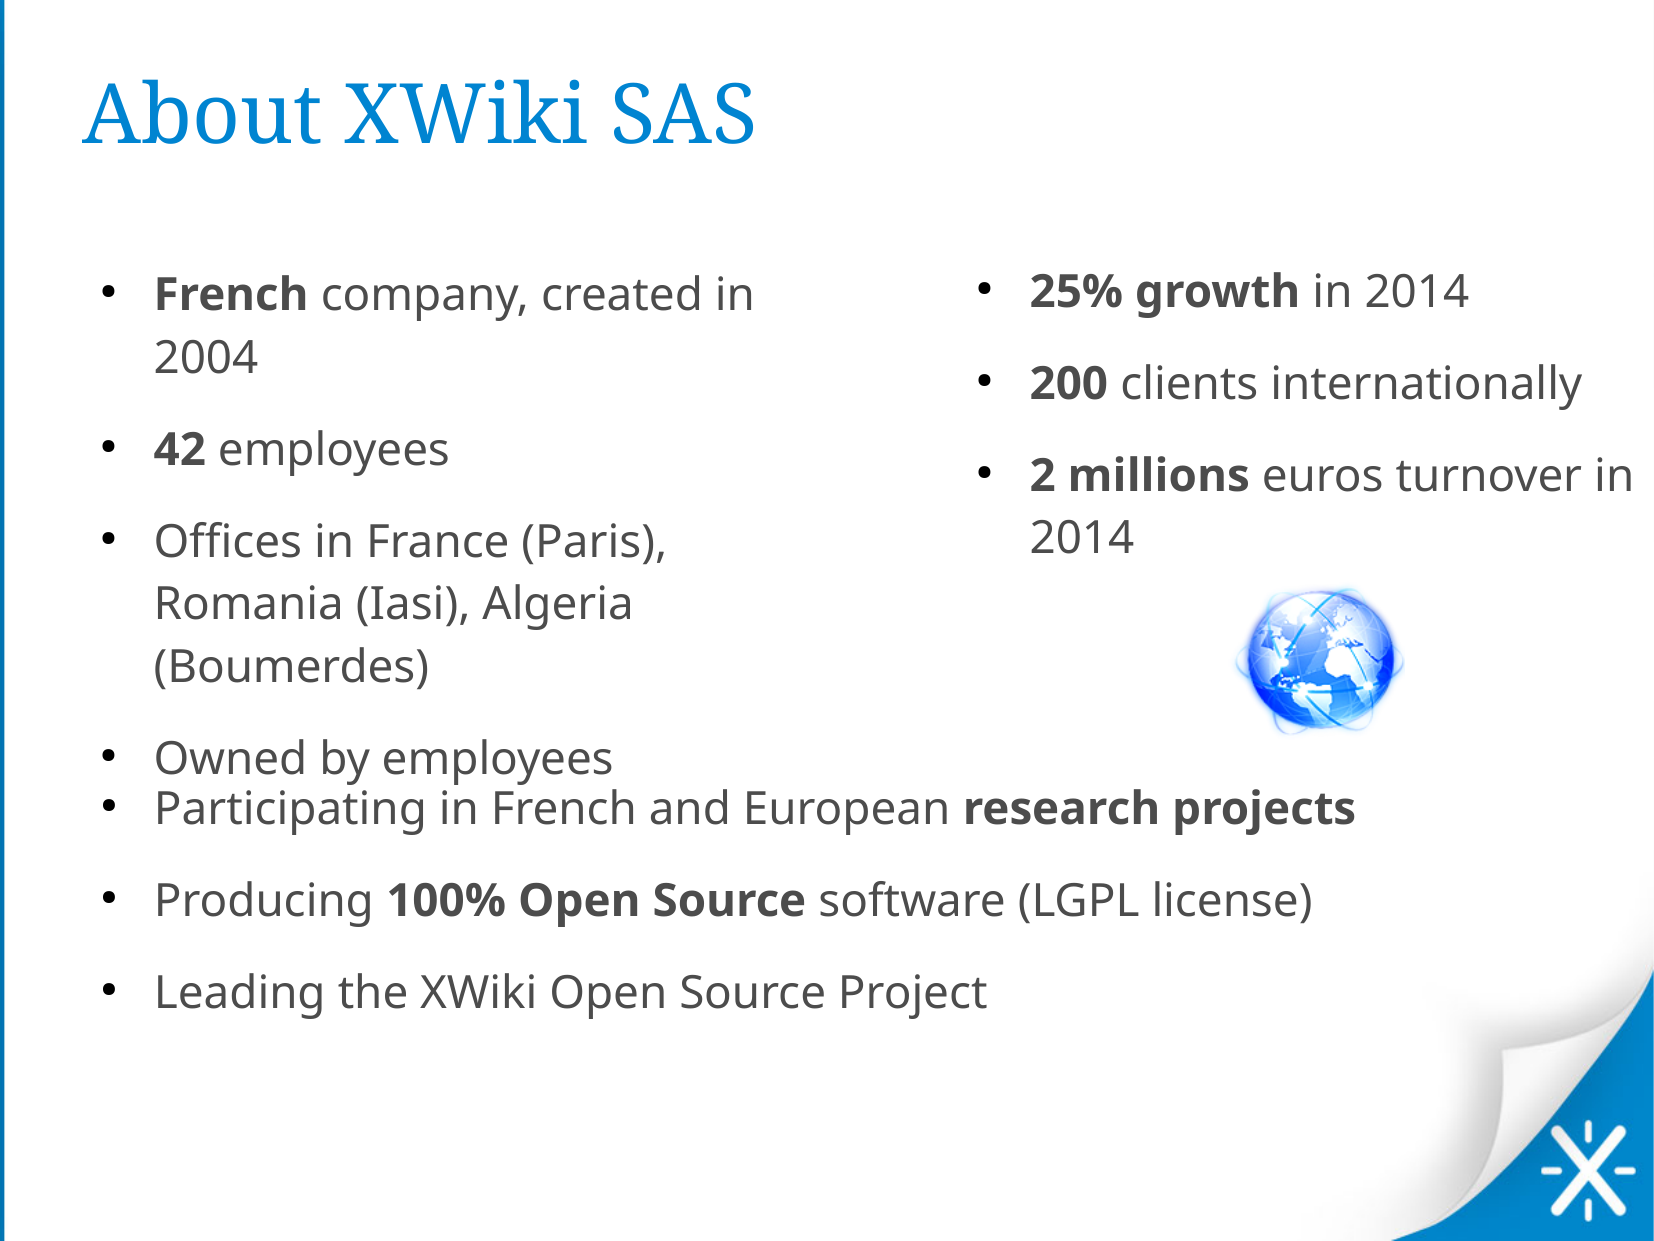

# About XWiki SAS
25% growth in 2014
200 clients internationally
2 millions euros turnover in 2014
French company, created in 2004
42 employees
Offices in France (Paris), Romania (Iasi), Algeria (Boumerdes)
Owned by employees
Participating in French and European research projects
Producing 100% Open Source software (LGPL license)
Leading the XWiki Open Source Project